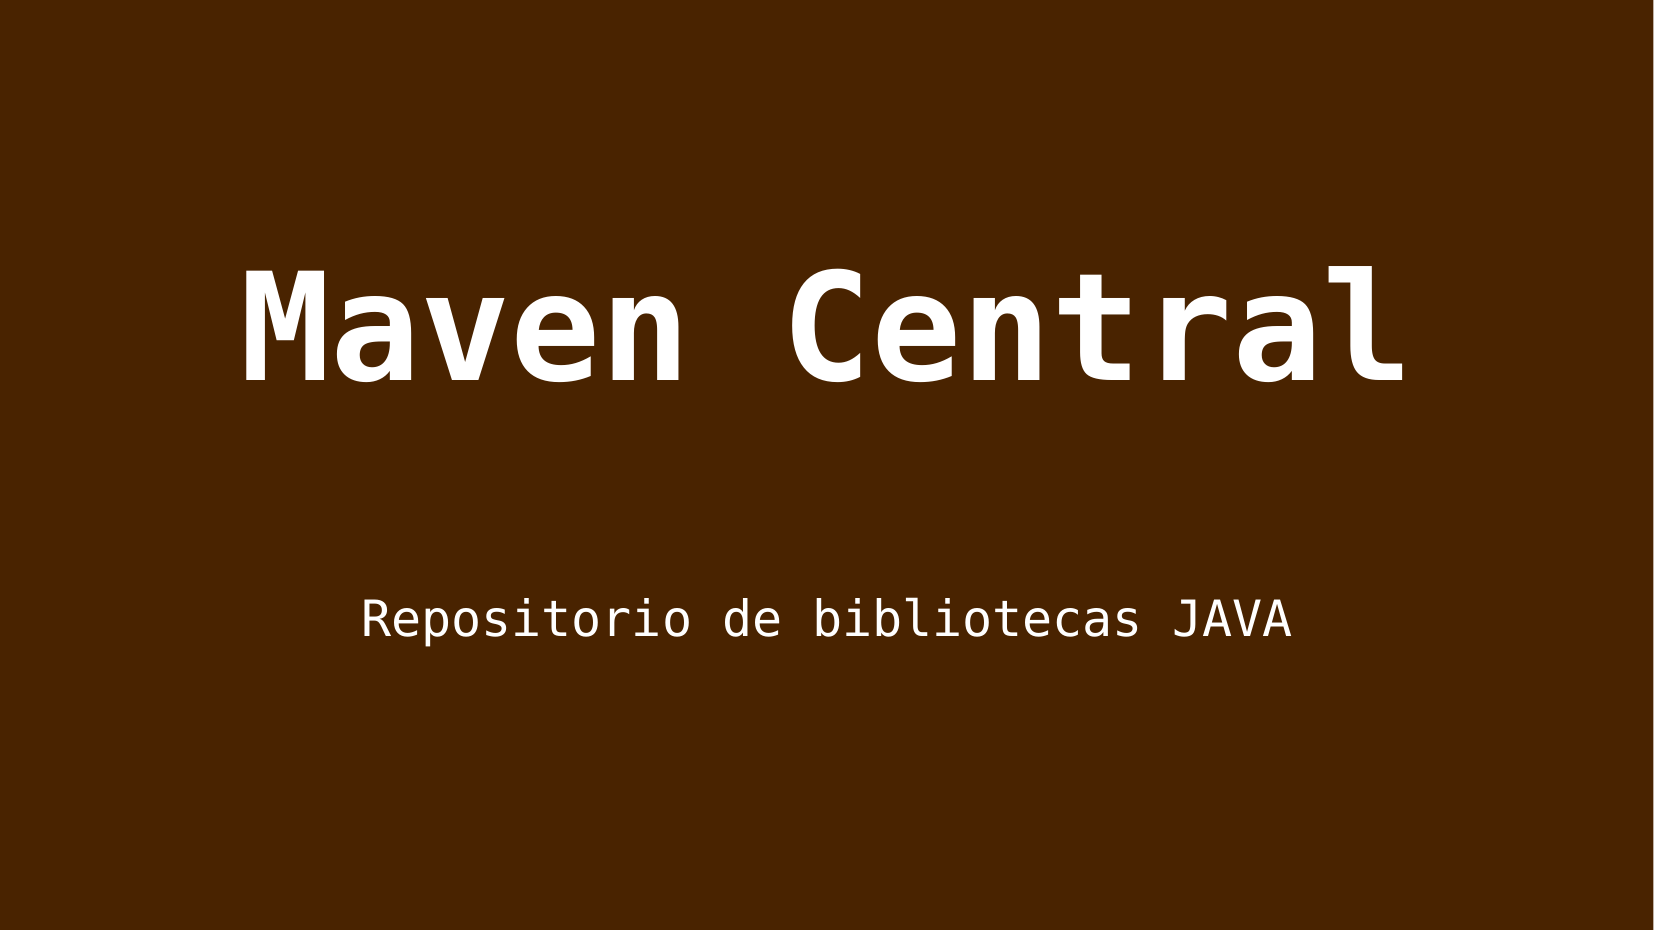

# Maven Central
Repositorio de bibliotecas JAVA